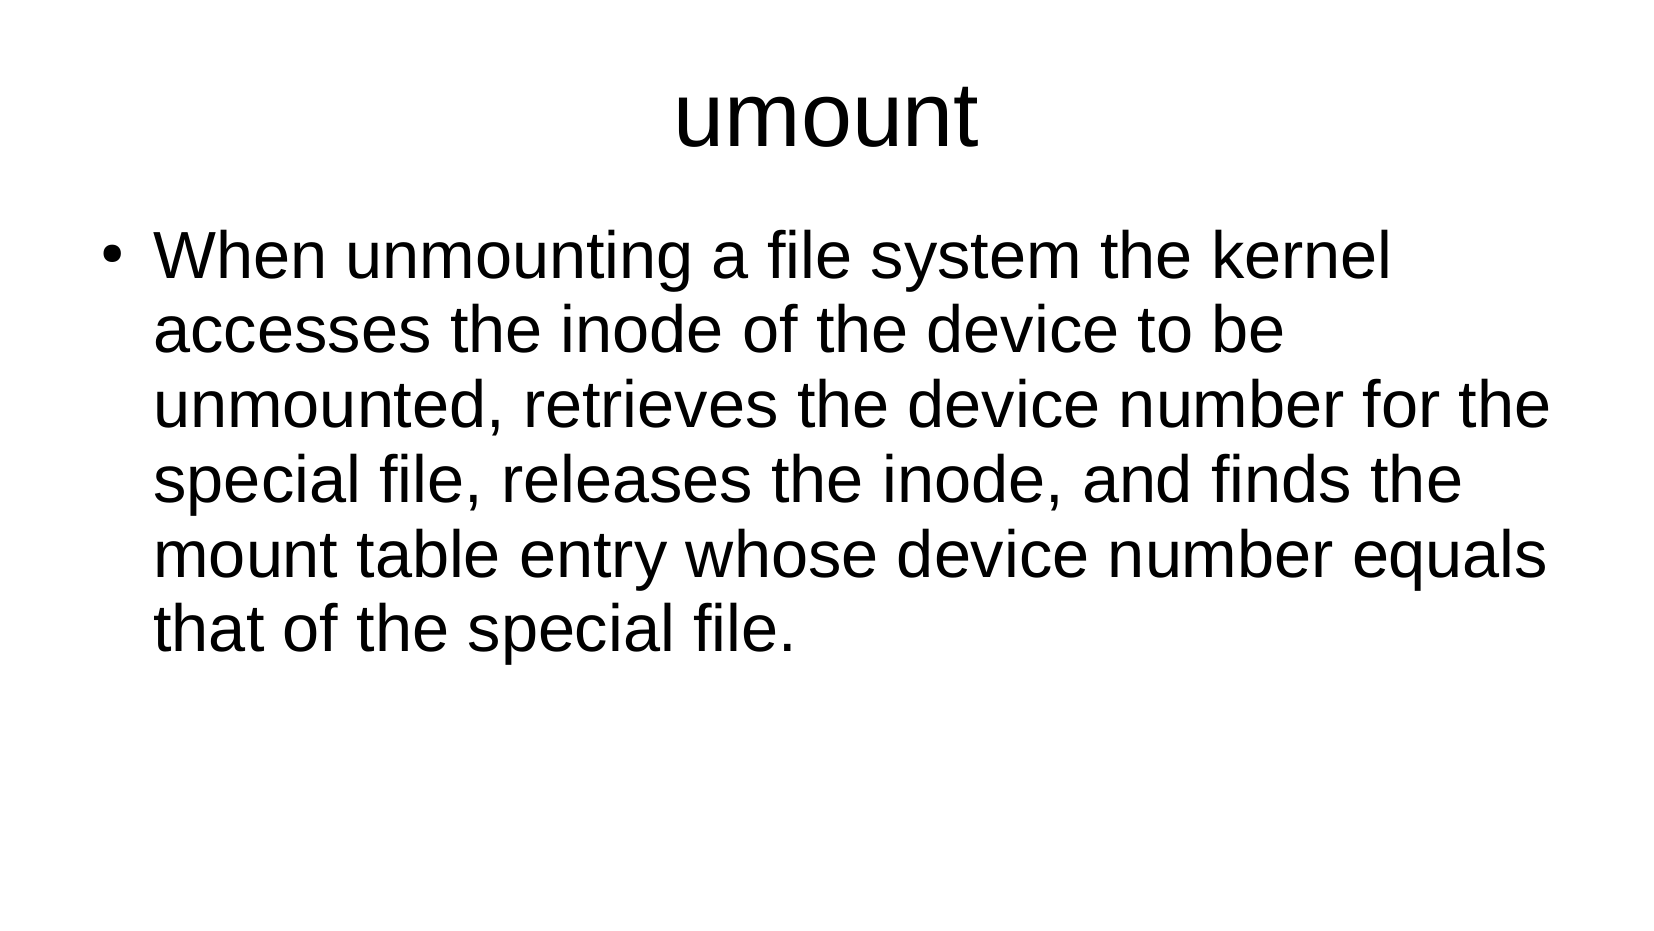

# umount
When unmounting a file system the kernel accesses the inode of the device to be unmounted, retrieves the device number for the special file, releases the inode, and finds the mount table entry whose device number equals that of the special file.